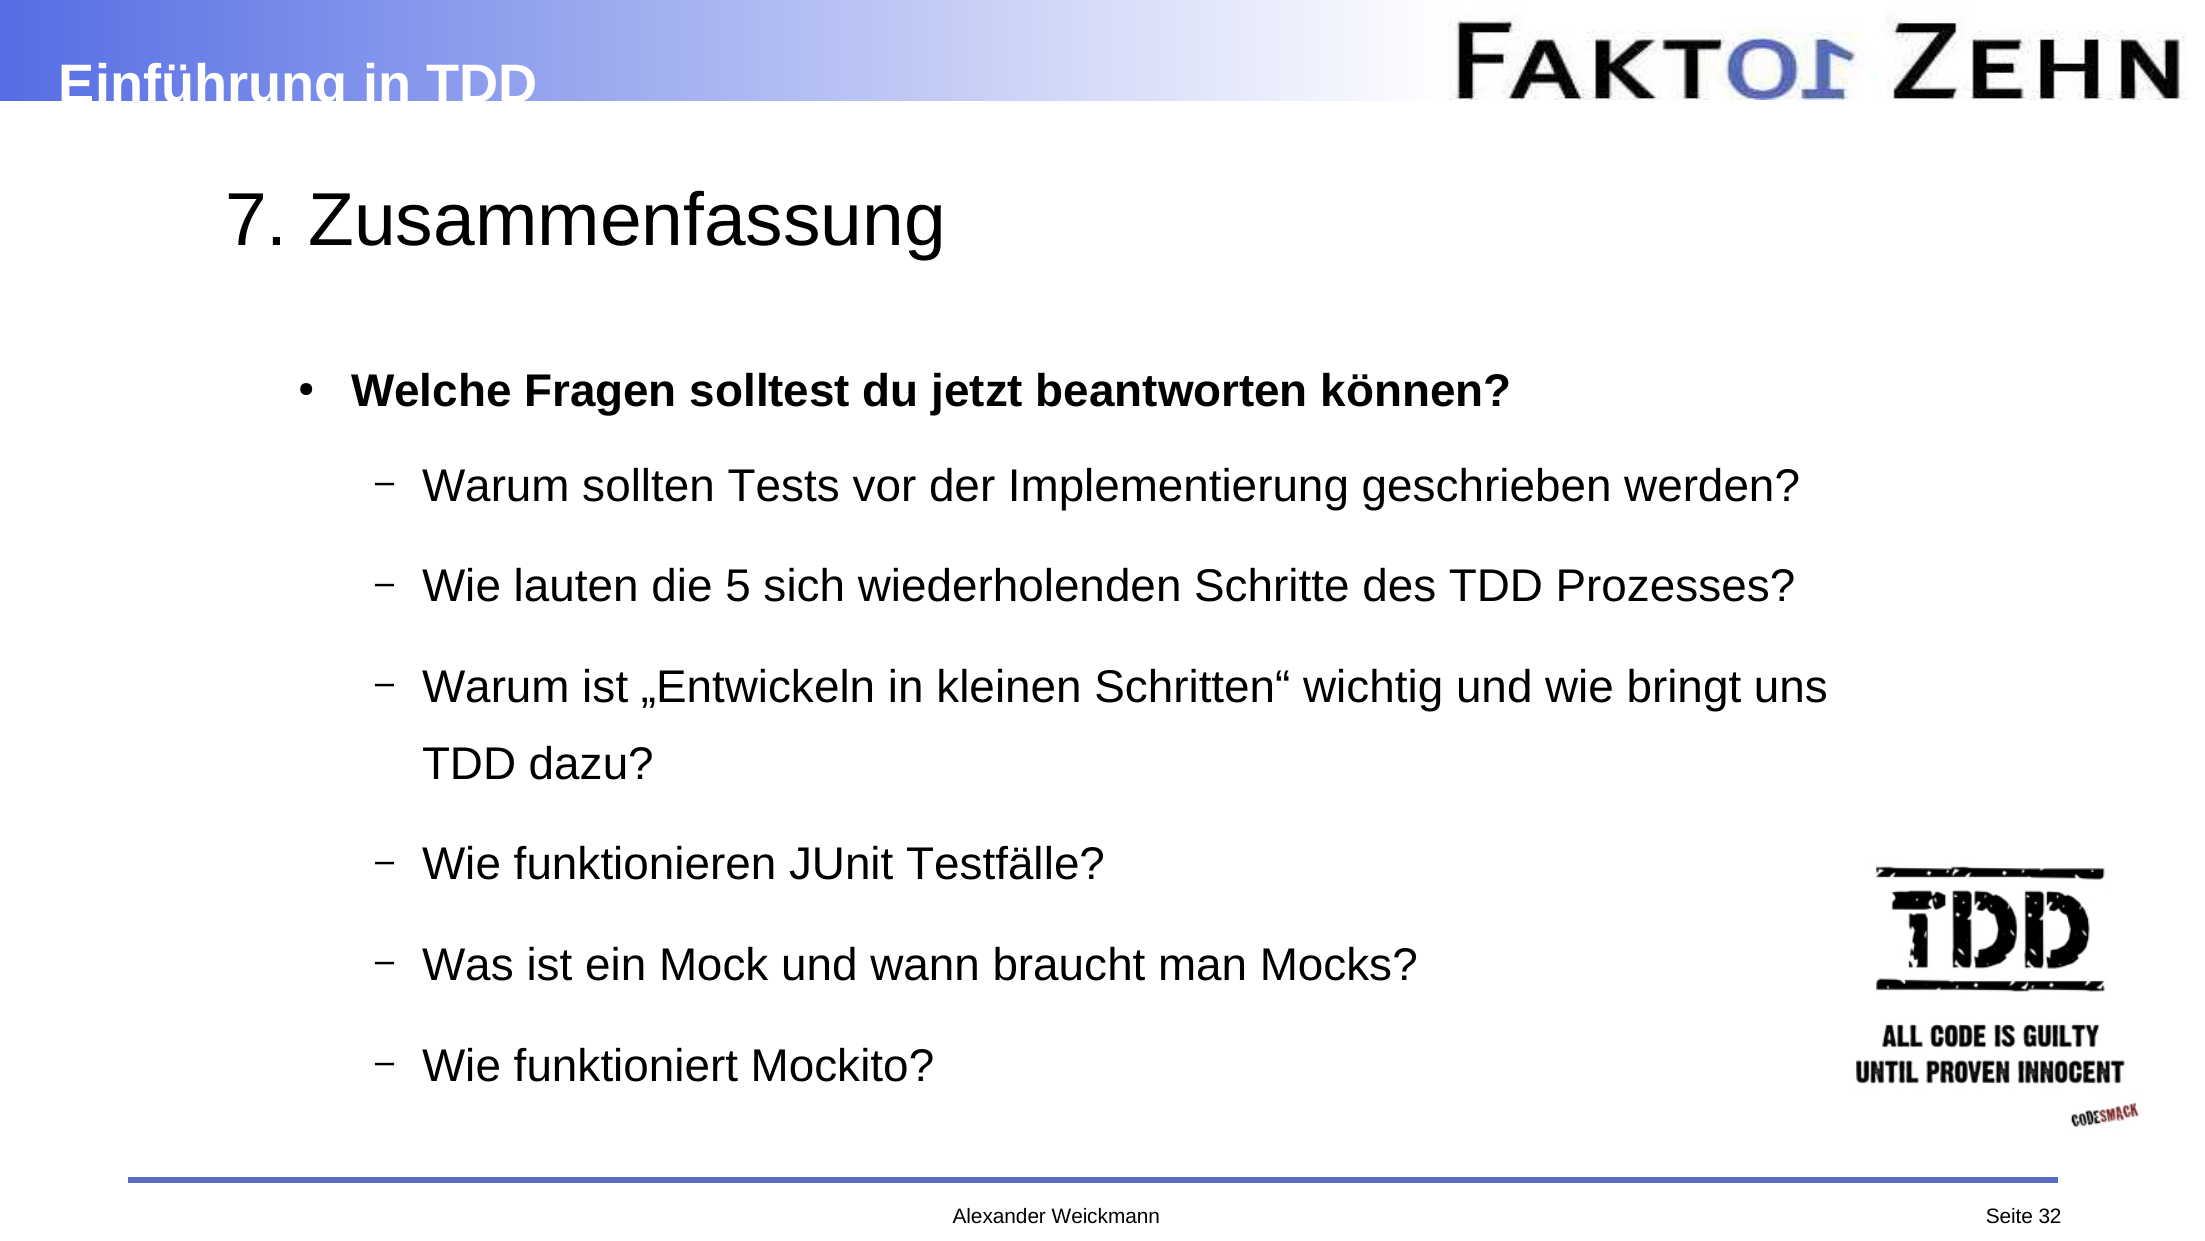

# 7. Zusammenfassung
Welche Fragen solltest du jetzt beantworten können?
Warum sollten Tests vor der Implementierung geschrieben werden?
Wie lauten die 5 sich wiederholenden Schritte des TDD Prozesses?
Warum ist „Entwickeln in kleinen Schritten“ wichtig und wie bringt uns
TDD dazu?
Wie funktionieren JUnit Testfälle?
Was ist ein Mock und wann braucht man Mocks?
Wie funktioniert Mockito?